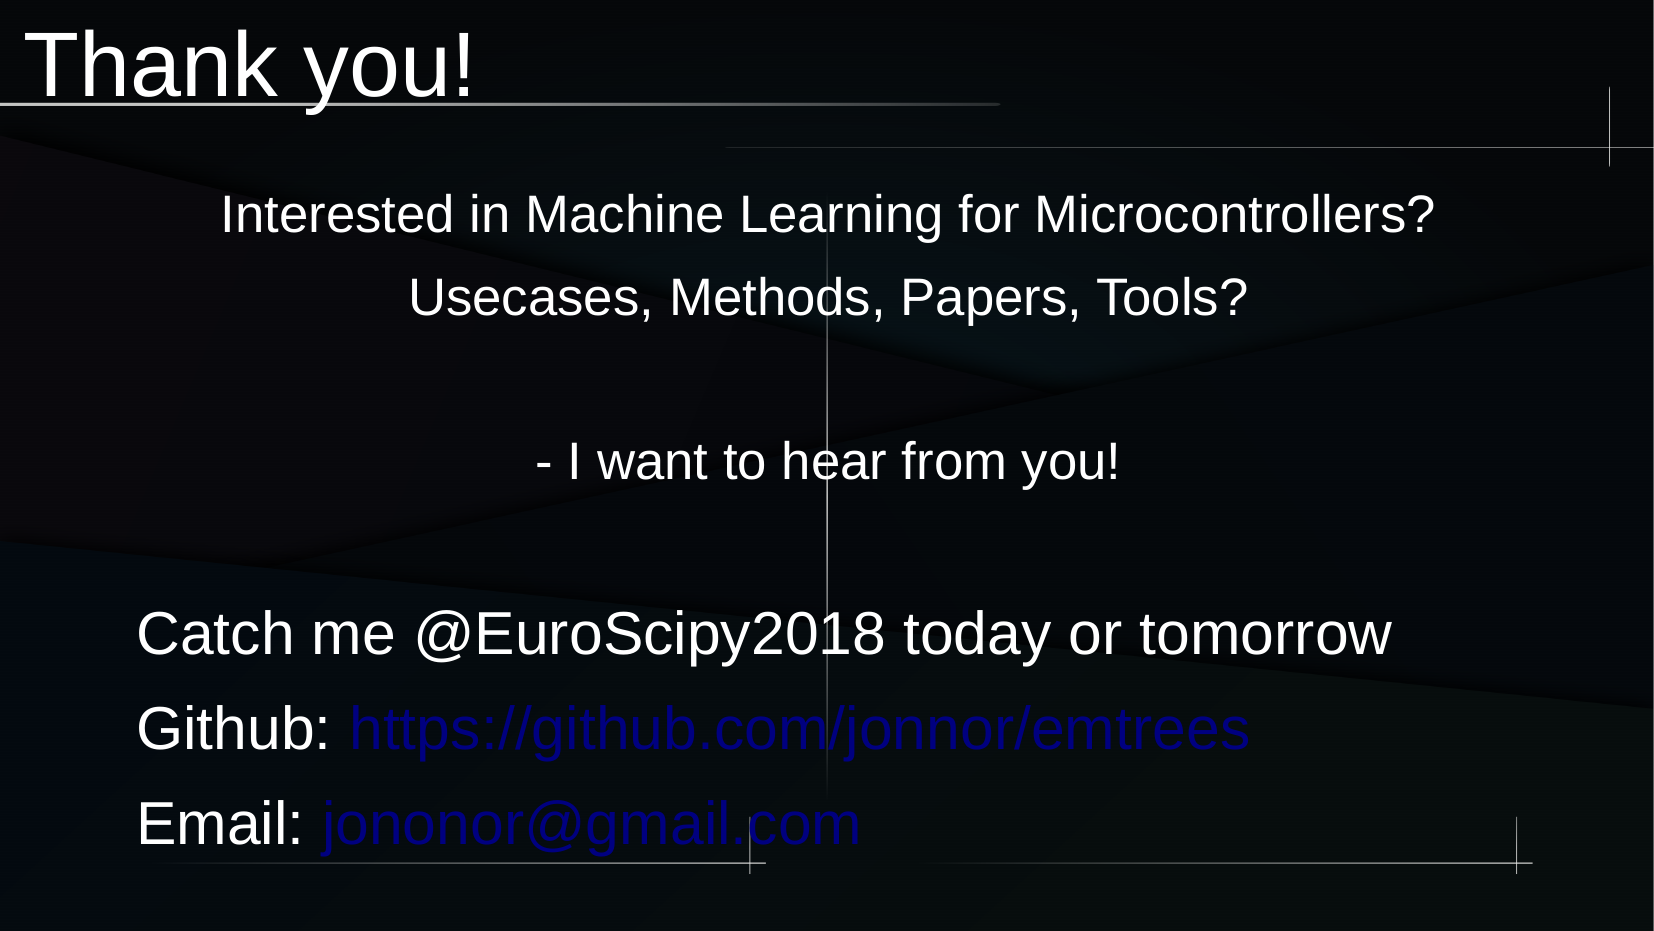

# Thank you!
Interested in Machine Learning for Microcontrollers?
Usecases, Methods, Papers, Tools?
- I want to hear from you!
Catch me @EuroScipy2018 today or tomorrow
Github: https://github.com/jonnor/emtrees
Email: jononor@gmail.com